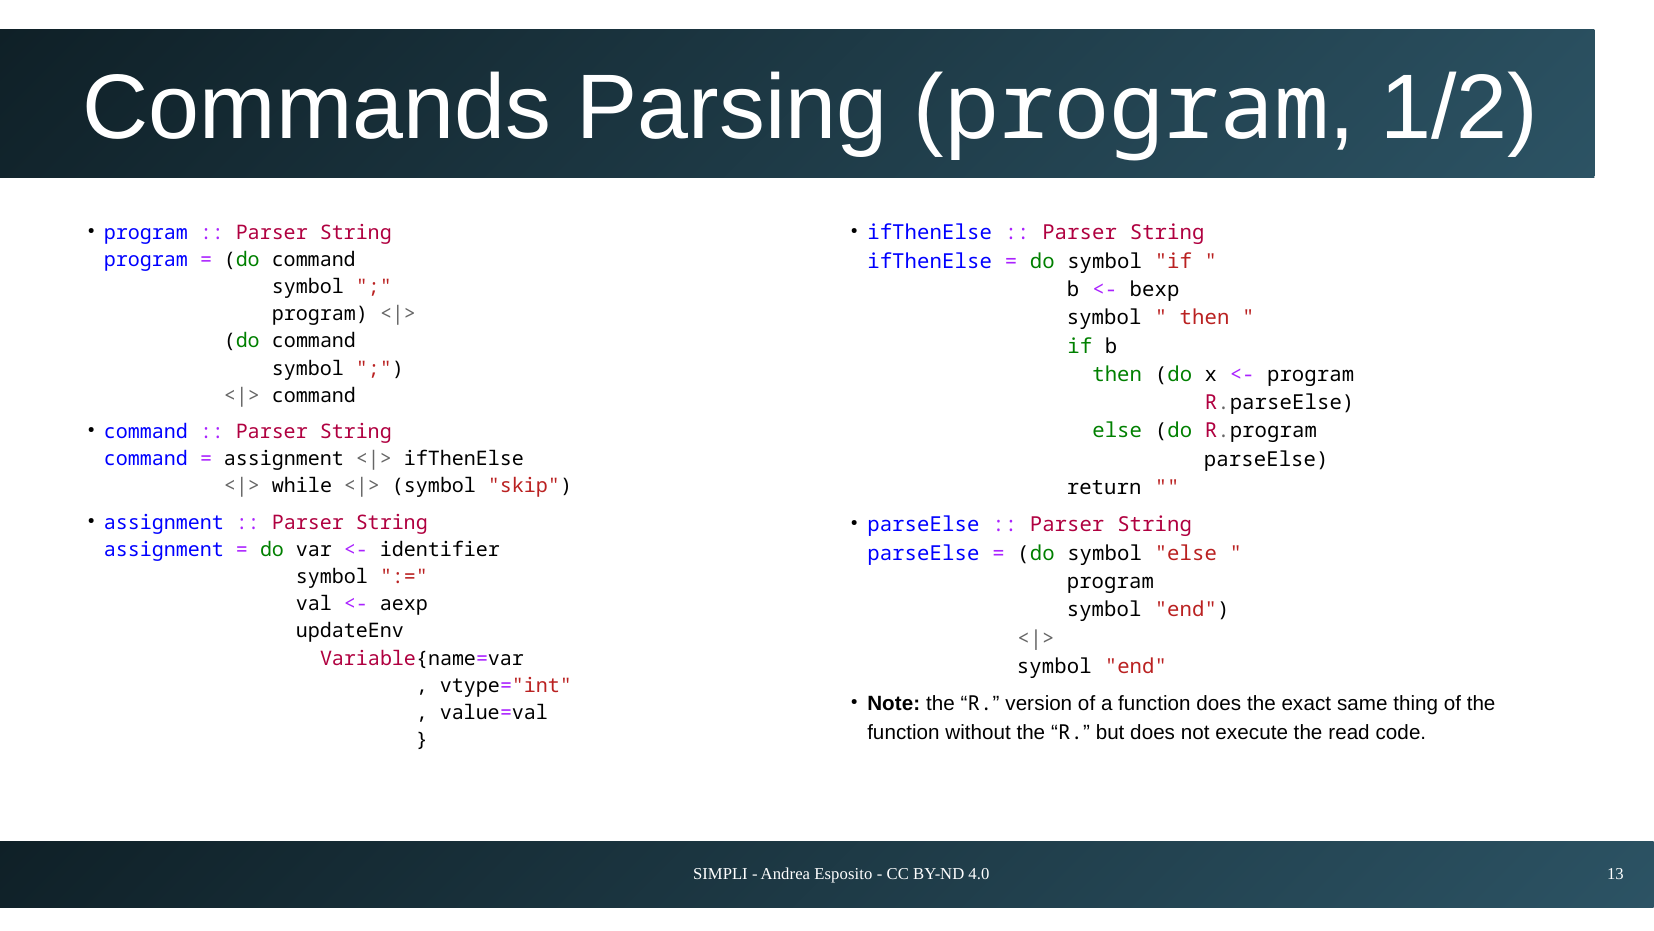

# Commands Parsing (program, 1/2)
program :: Parser String
program = (do command
 symbol ";"
 program) <|>
 (do command
 symbol ";")
 <|> command
command :: Parser String
command = assignment <|> ifThenElse
 <|> while <|> (symbol "skip")
assignment :: Parser String
assignment = do var <- identifier
 symbol ":="
 val <- aexp
 updateEnv
 Variable{name=var
 , vtype="int"
 , value=val
 }
ifThenElse :: Parser String
ifThenElse = do symbol "if "
 b <- bexp
 symbol " then "
 if b
 then (do x <- program
 R.parseElse)
 else (do R.program
 parseElse)
 return ""
parseElse :: Parser String
parseElse = (do symbol "else "
 program
 symbol "end")
 <|>
 symbol "end"
Note: the “R.” version of a function does the exact same thing of the function without the “R.” but does not execute the read code.
SIMPLI - Andrea Esposito - CC BY-ND 4.0
13